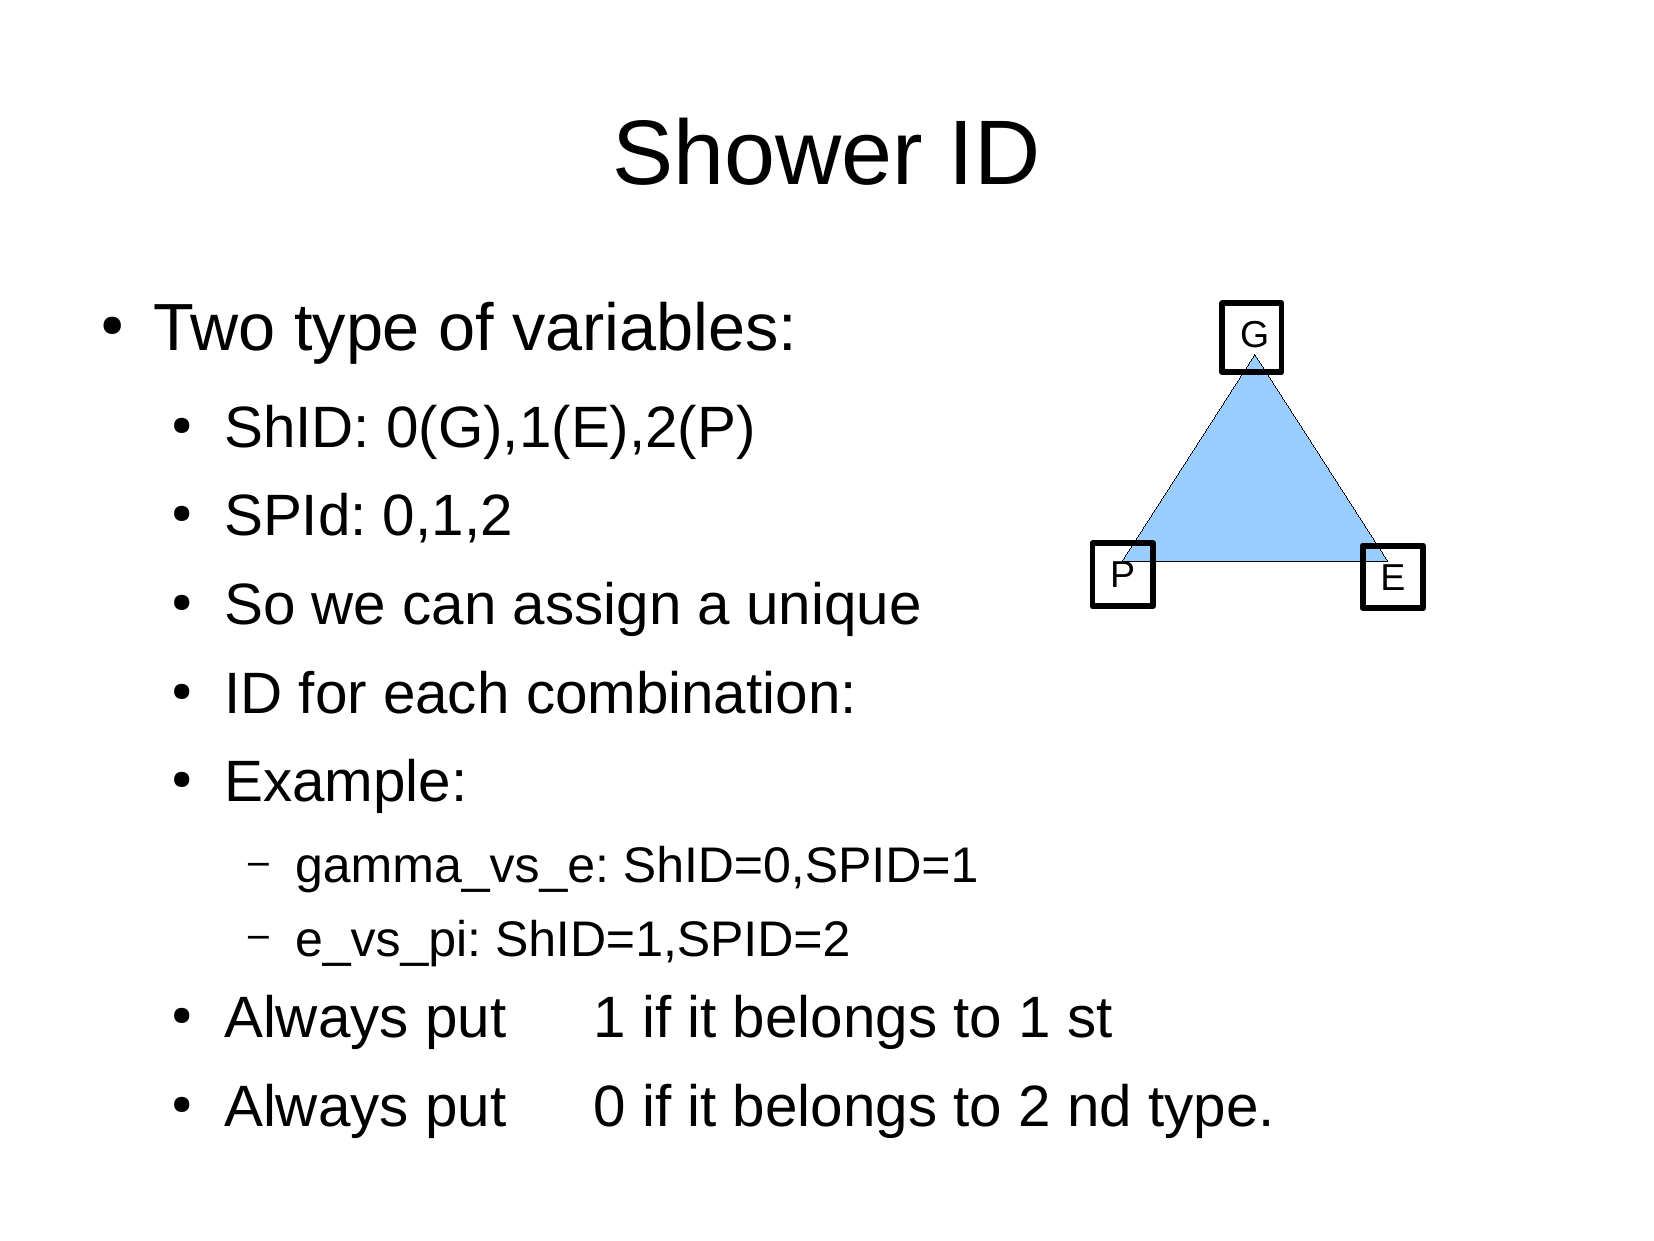

# Shower ID
Two type of variables:
ShID: 0(G),1(E),2(P)
SPId: 0,1,2
So we can assign a unique
ID for each combination:
Example:
gamma_vs_e: ShID=0,SPID=1
e_vs_pi: ShID=1,SPID=2
Always put 	1 if it belongs to 1 st
Always put 	0 if it belongs to 2 nd type.
G
P
E